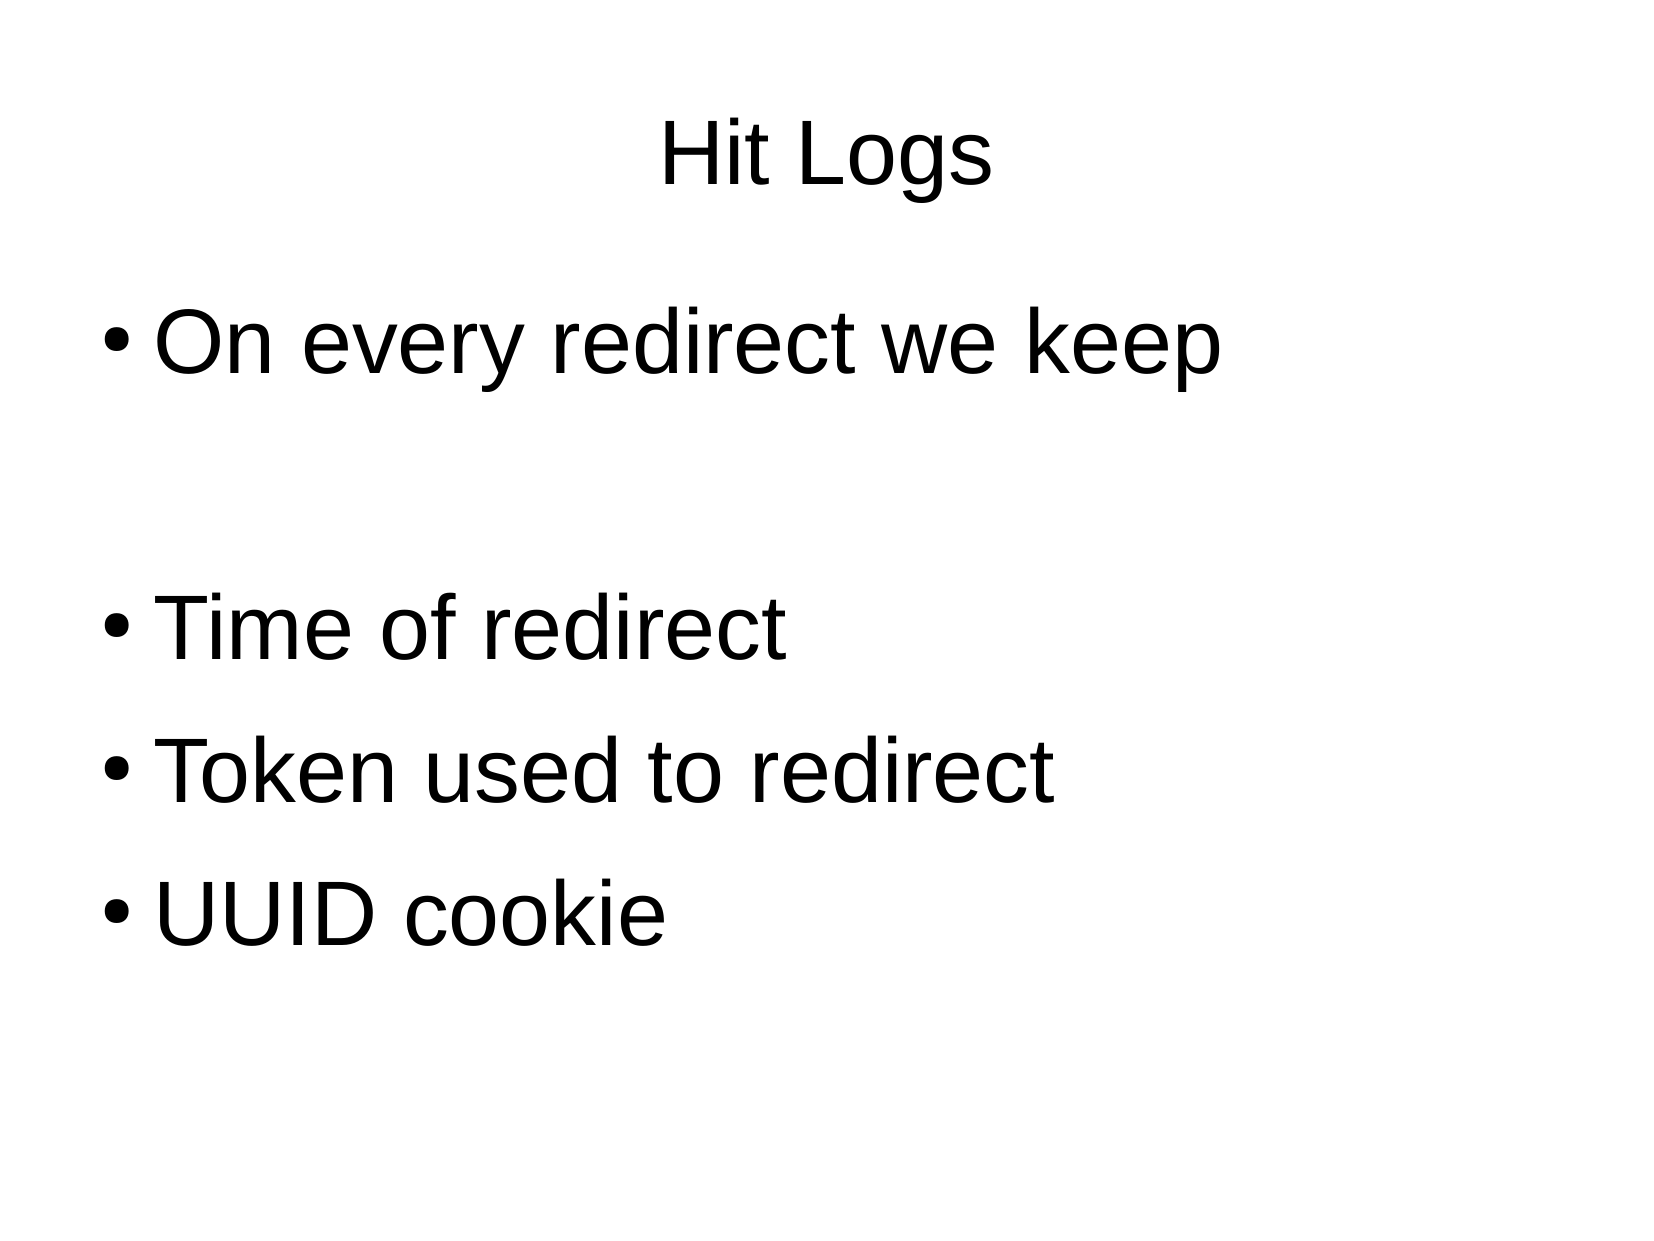

# Hit Logs
On every redirect we keep
Time of redirect
Token used to redirect
UUID cookie